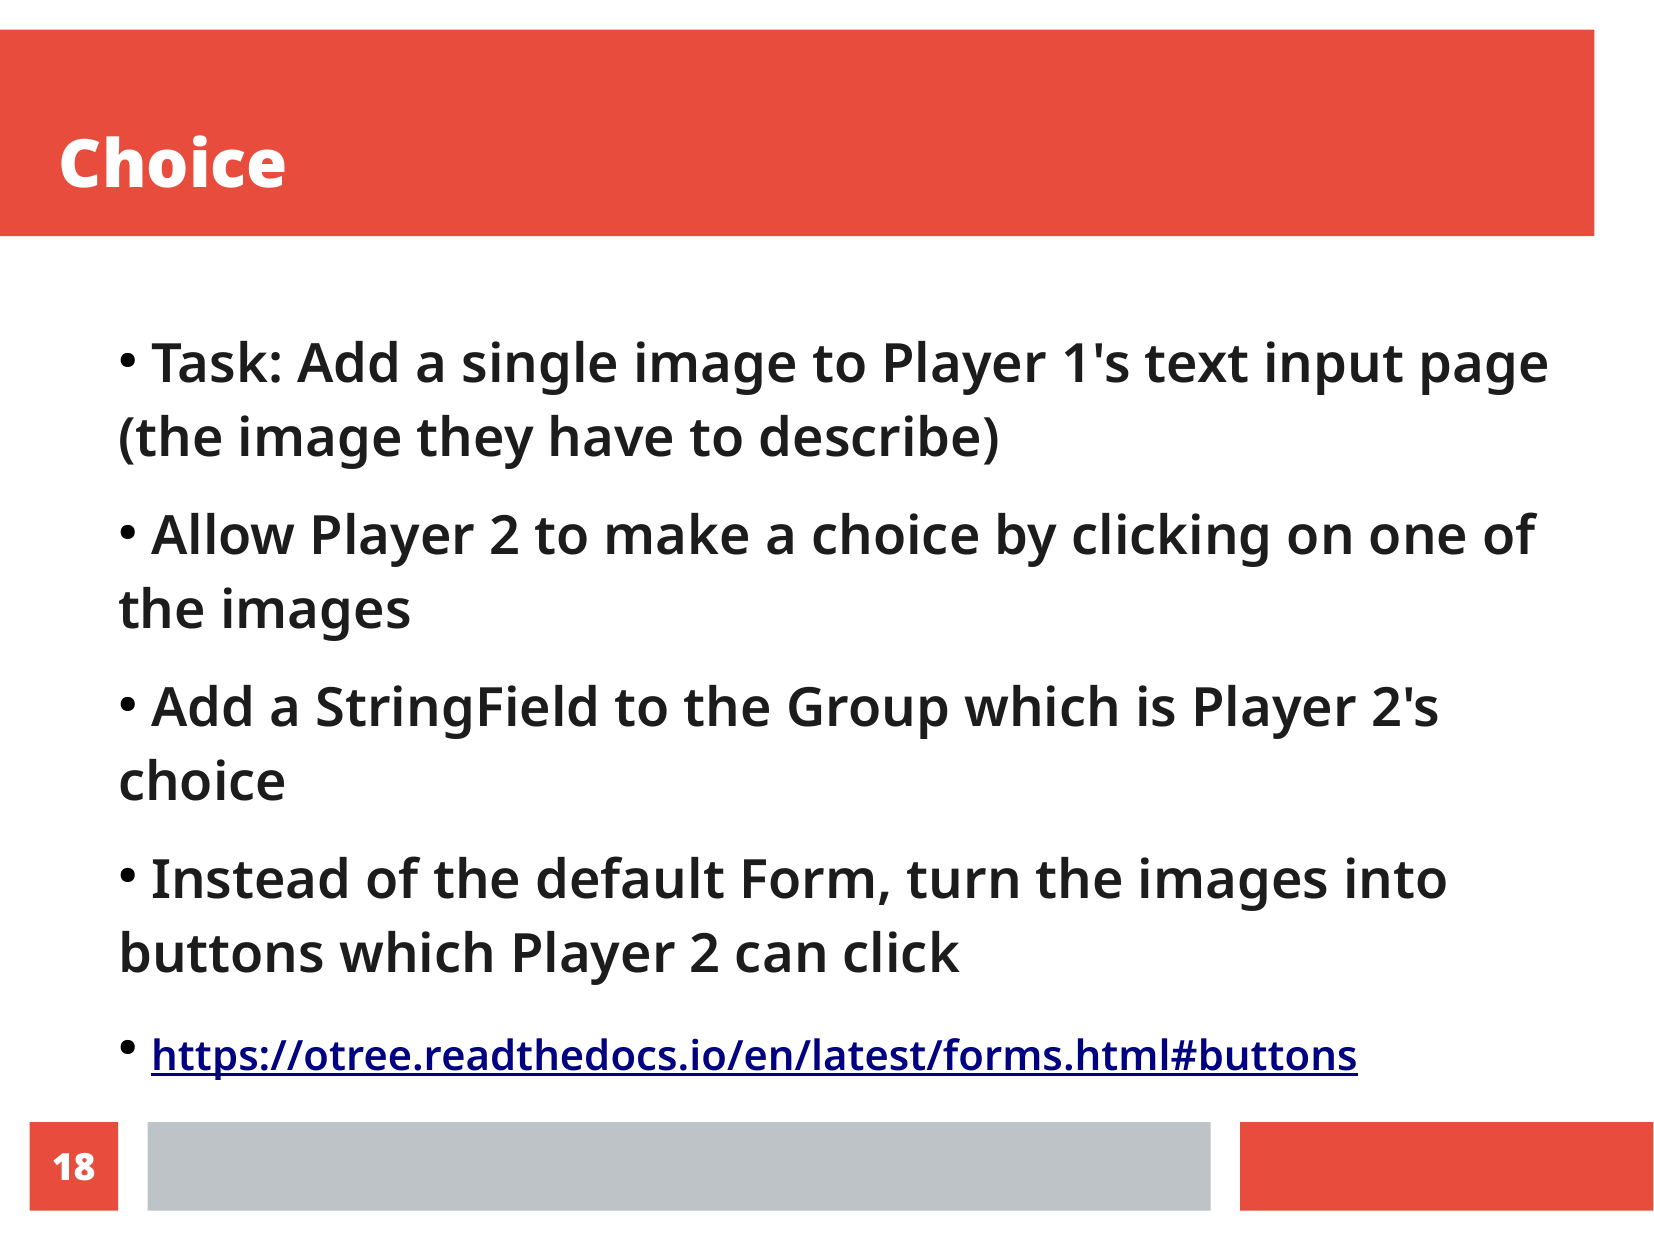

# Choice
 Task: Add a single image to Player 1's text input page (the image they have to describe)
 Allow Player 2 to make a choice by clicking on one of the images
 Add a StringField to the Group which is Player 2's choice
 Instead of the default Form, turn the images into buttons which Player 2 can click
 https://otree.readthedocs.io/en/latest/forms.html#buttons
18